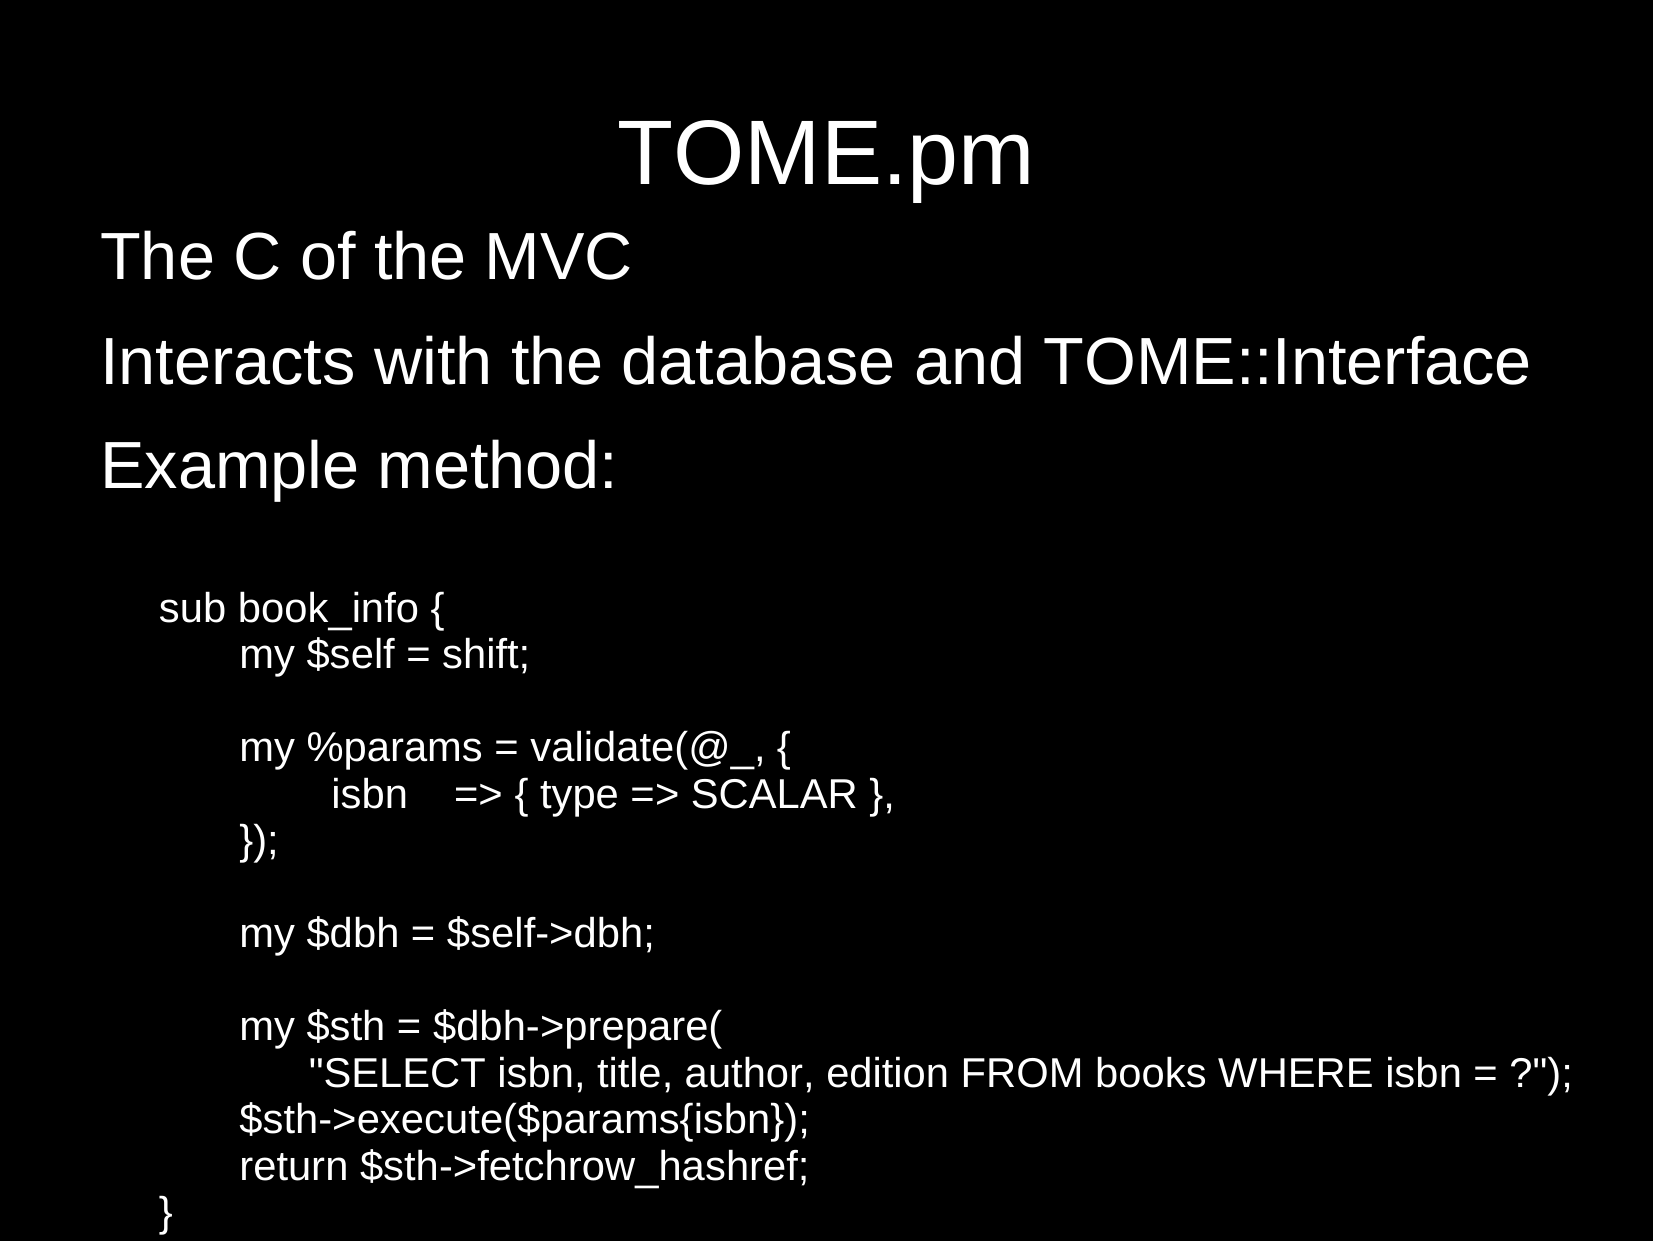

# TOME.pm
The C of the MVC
Interacts with the database and TOME::Interface
Example method:
sub book_info {
 my $self = shift;
 my %params = validate(@_, {
 isbn => { type => SCALAR },
 });
 my $dbh = $self->dbh;
 my $sth = $dbh->prepare(
		"SELECT isbn, title, author, edition FROM books WHERE isbn = ?");
 $sth->execute($params{isbn});
 return $sth->fetchrow_hashref;
}